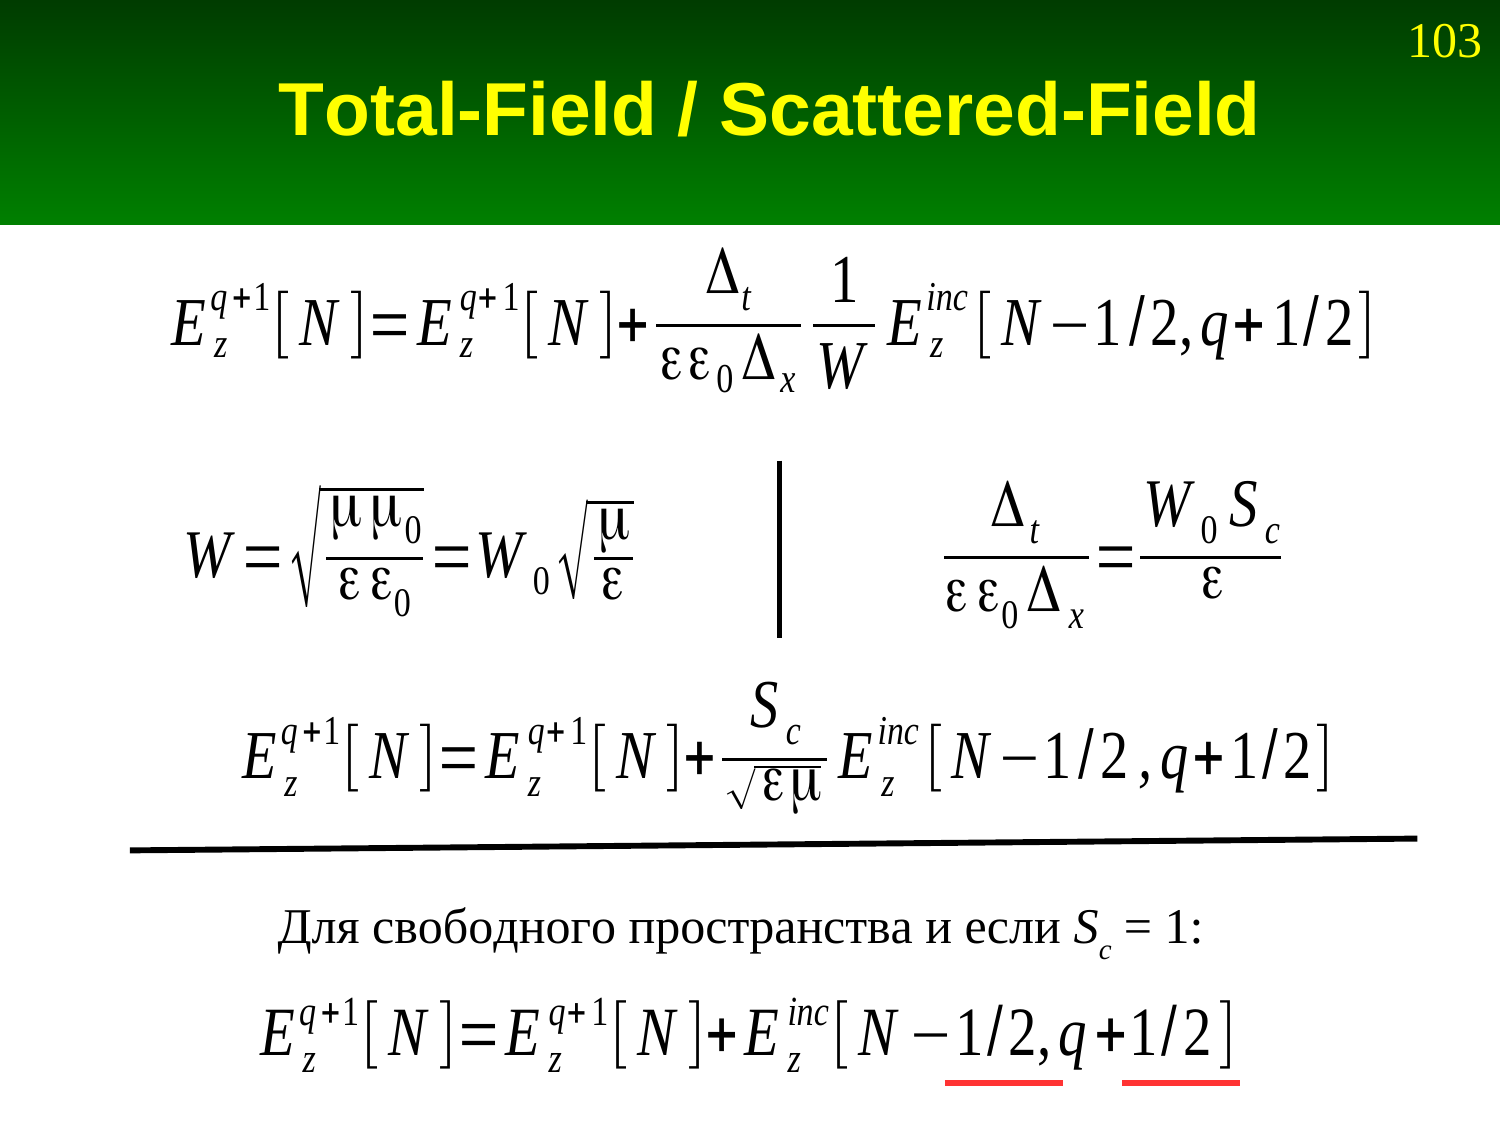

# Total-Field / Scattered-Field
Для свободного пространства и если Sc = 1: